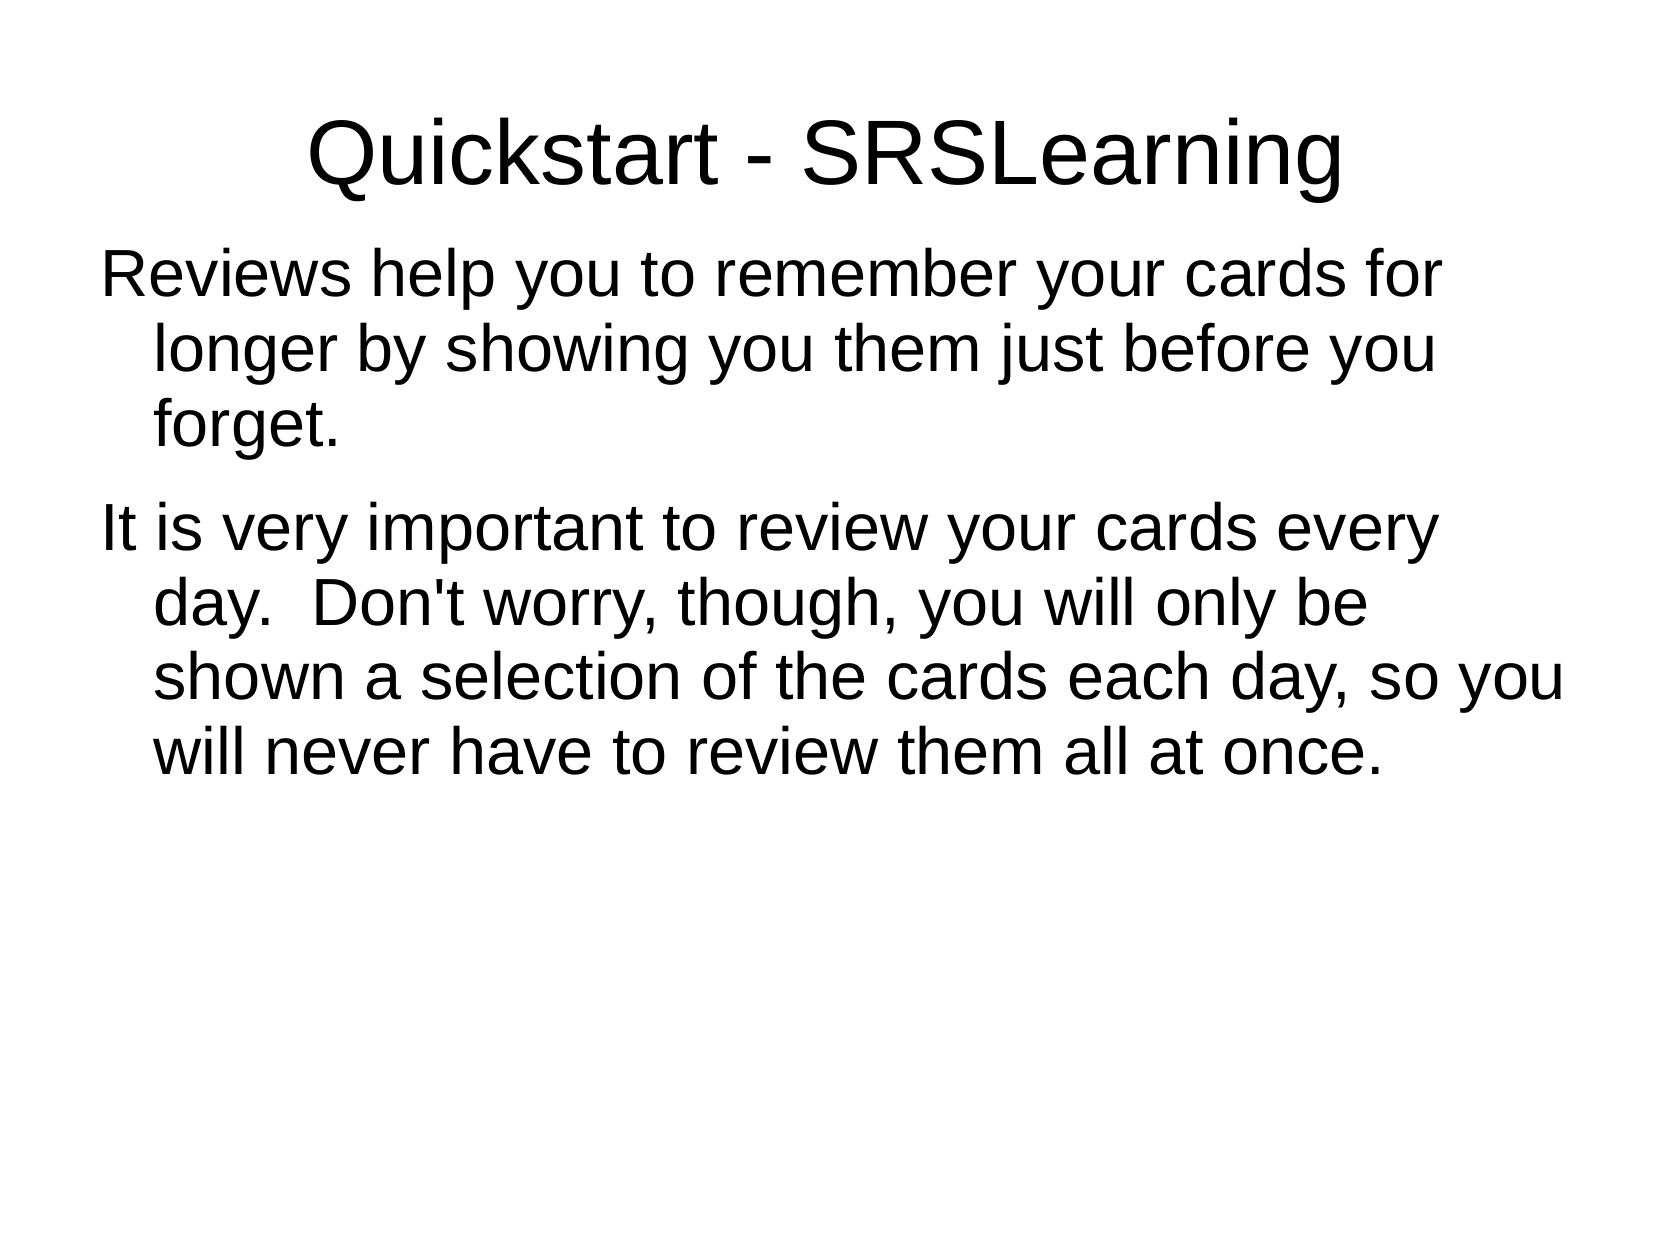

# Quickstart - SRSLearning
Reviews help you to remember your cards for longer by showing you them just before you forget.
It is very important to review your cards every day. Don't worry, though, you will only be shown a selection of the cards each day, so you will never have to review them all at once.